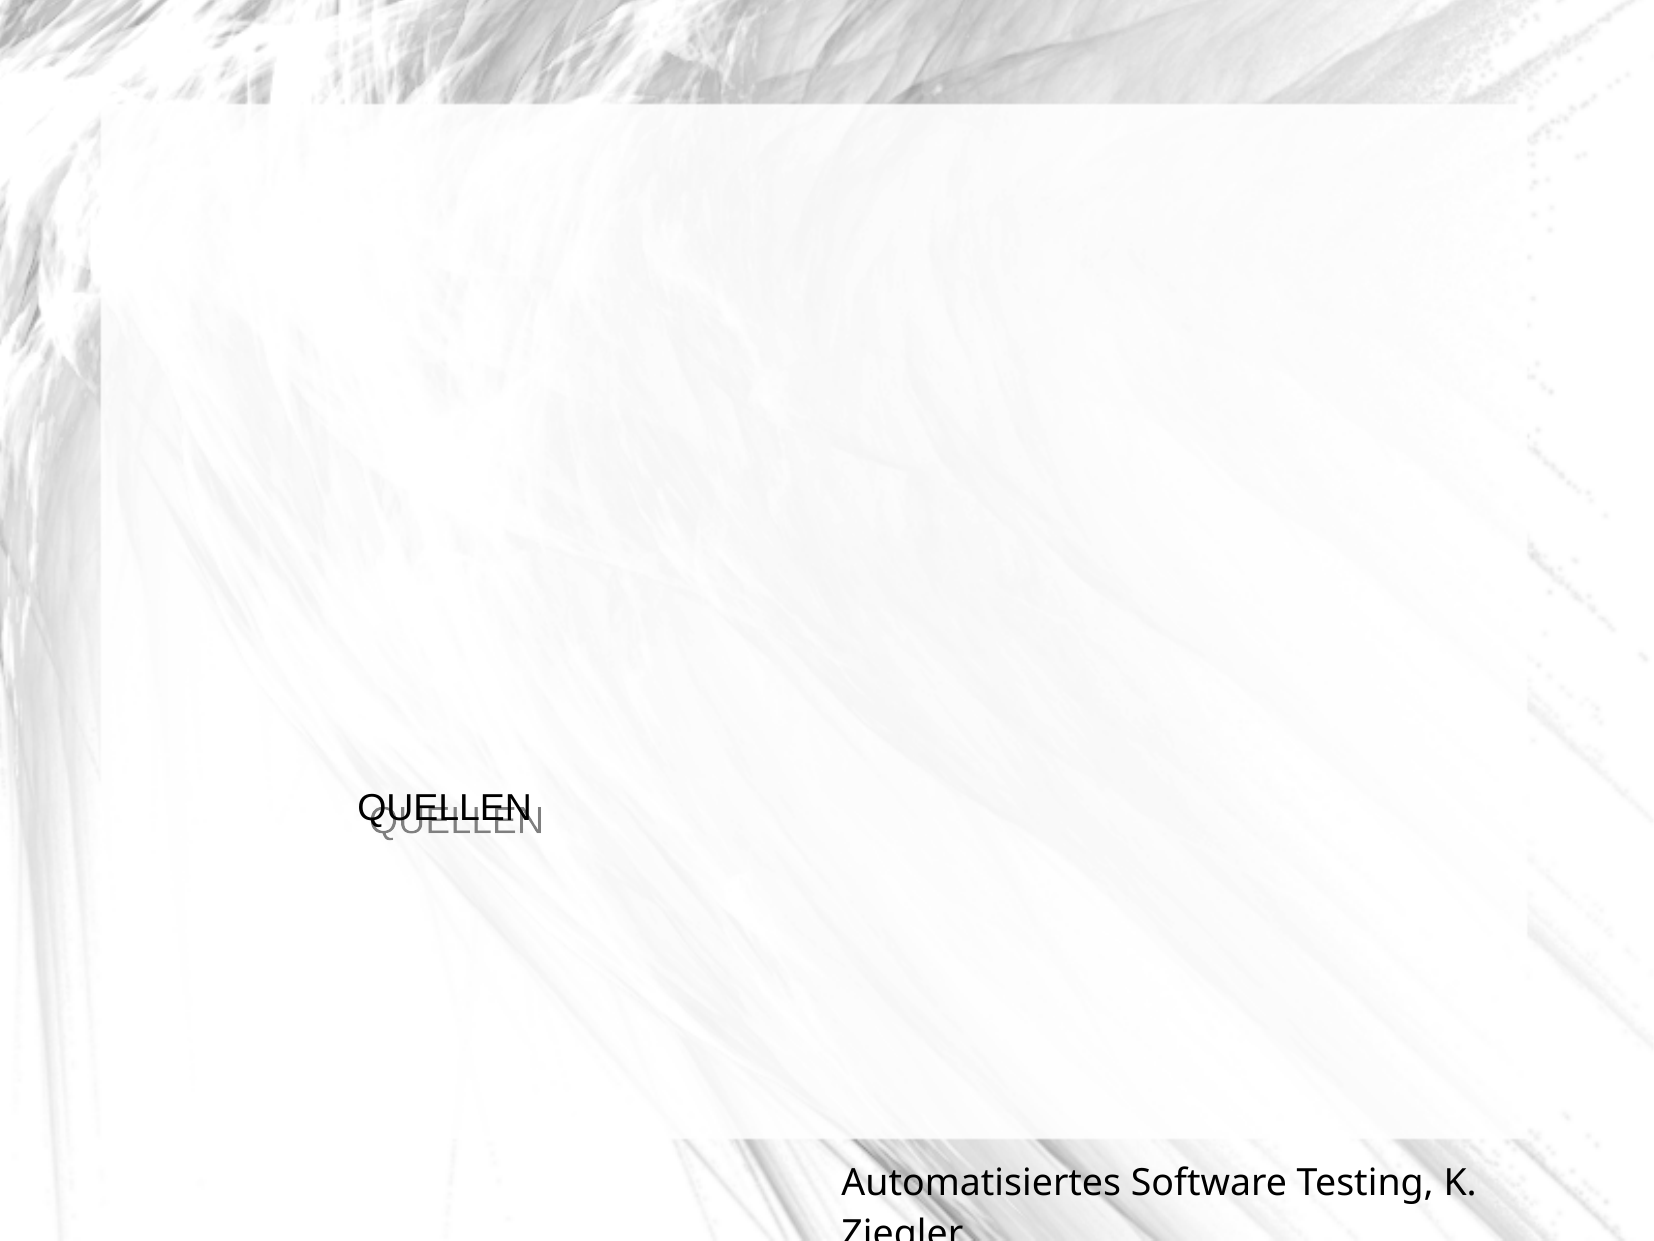

#
QUELLEN
Automatisiertes Software Testing, K. Ziegler